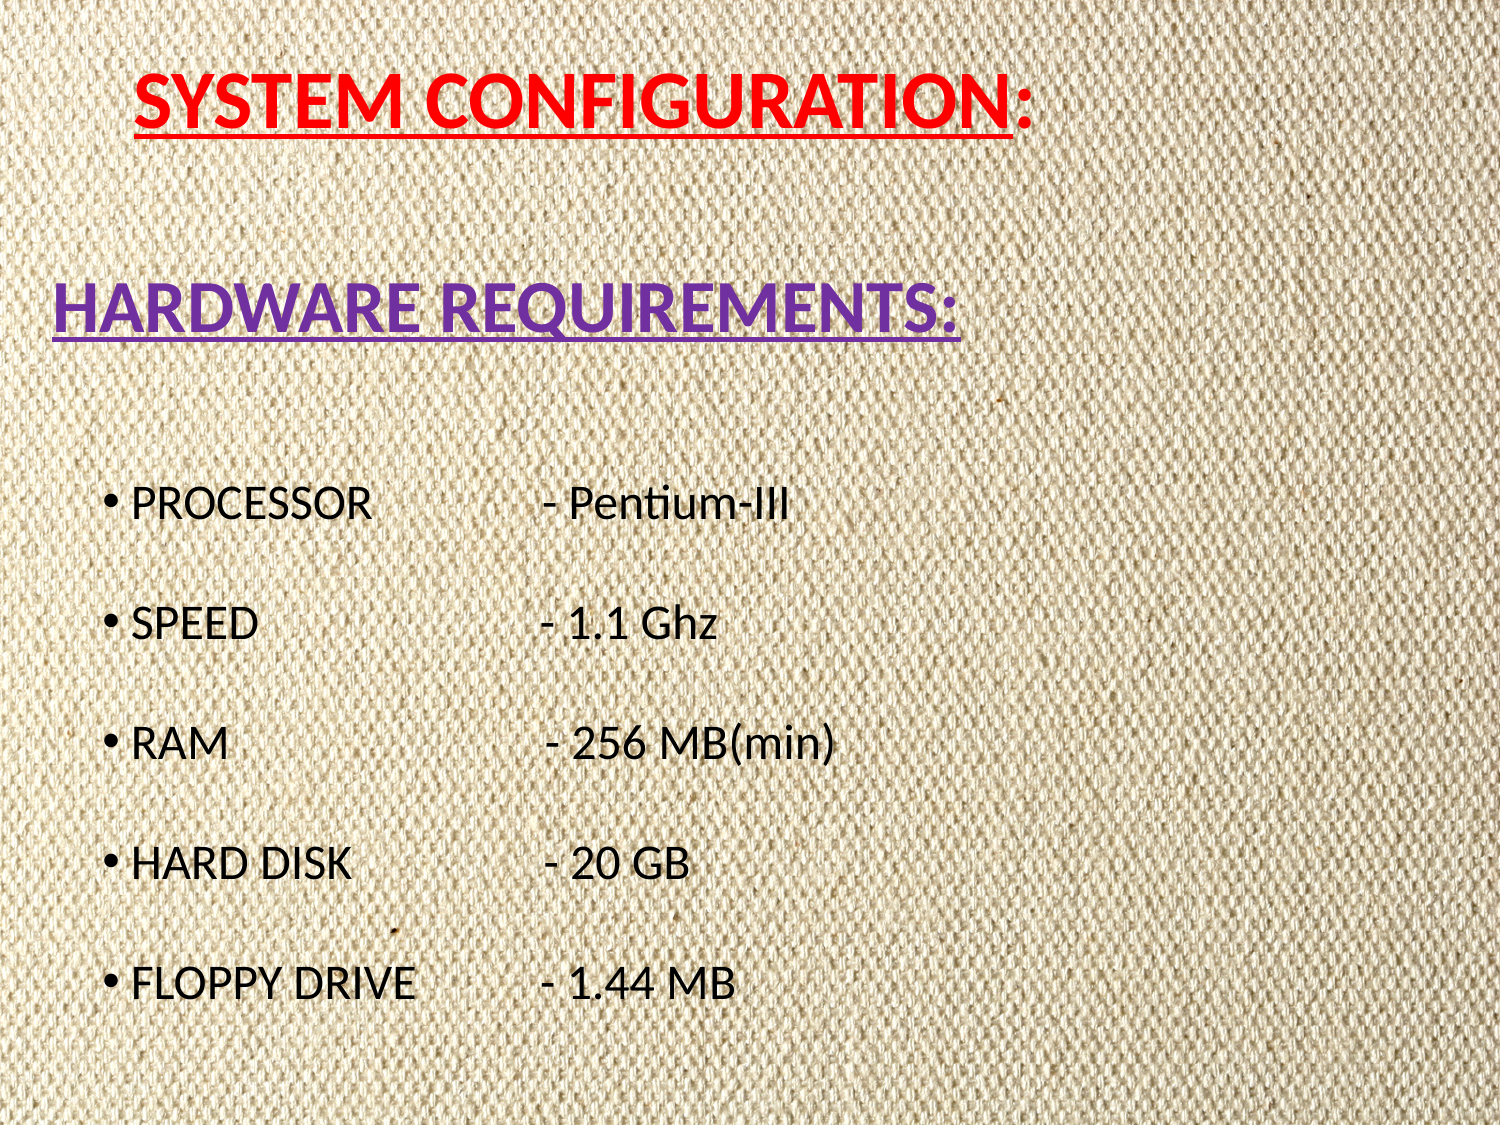

SYSTEM CONFIGURATION:
HARDWARE REQUIREMENTS:
 PROCESSOR - Pentium-III
 SPEED - 1.1 Ghz
 RAM - 256 MB(min)
 HARD DISK - 20 GB
 FLOPPY DRIVE - 1.44 MB